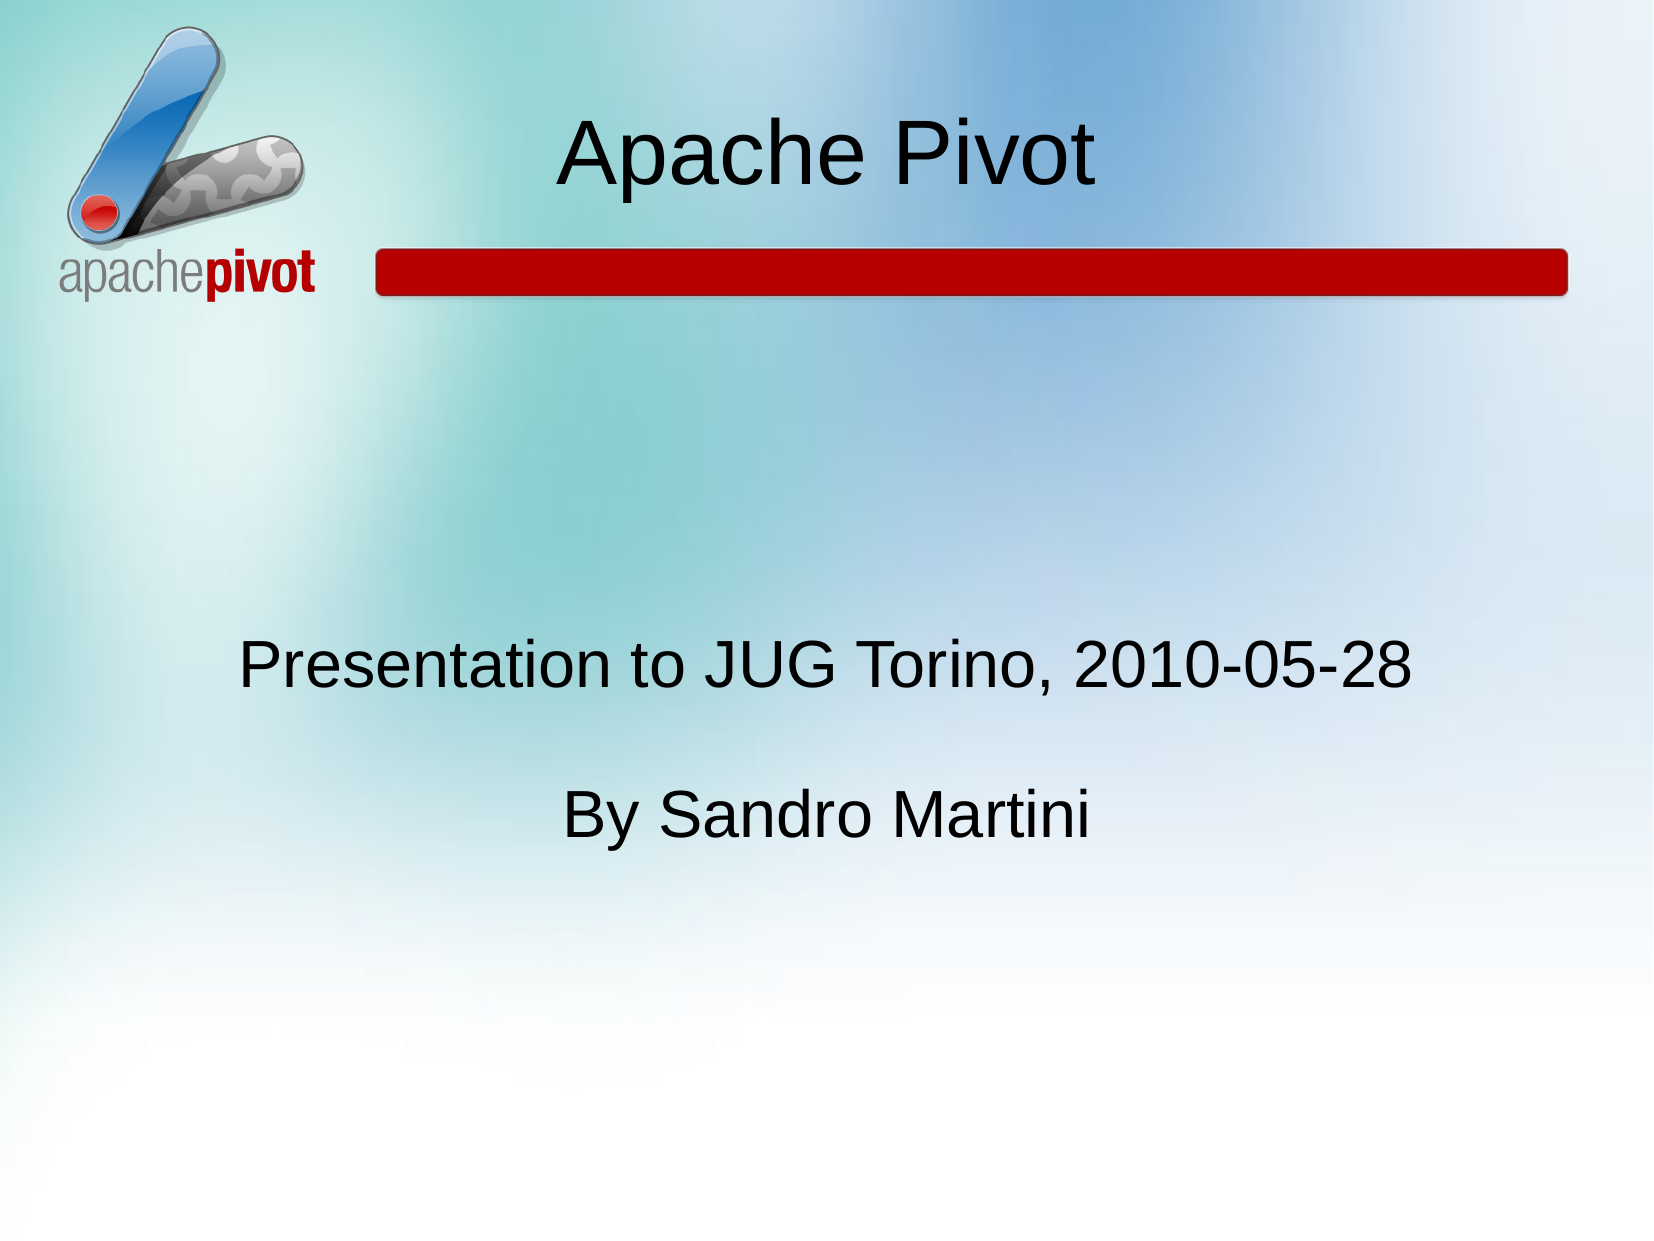

# Apache Pivot
Presentation to JUG Torino, 2010-05-28
By Sandro Martini